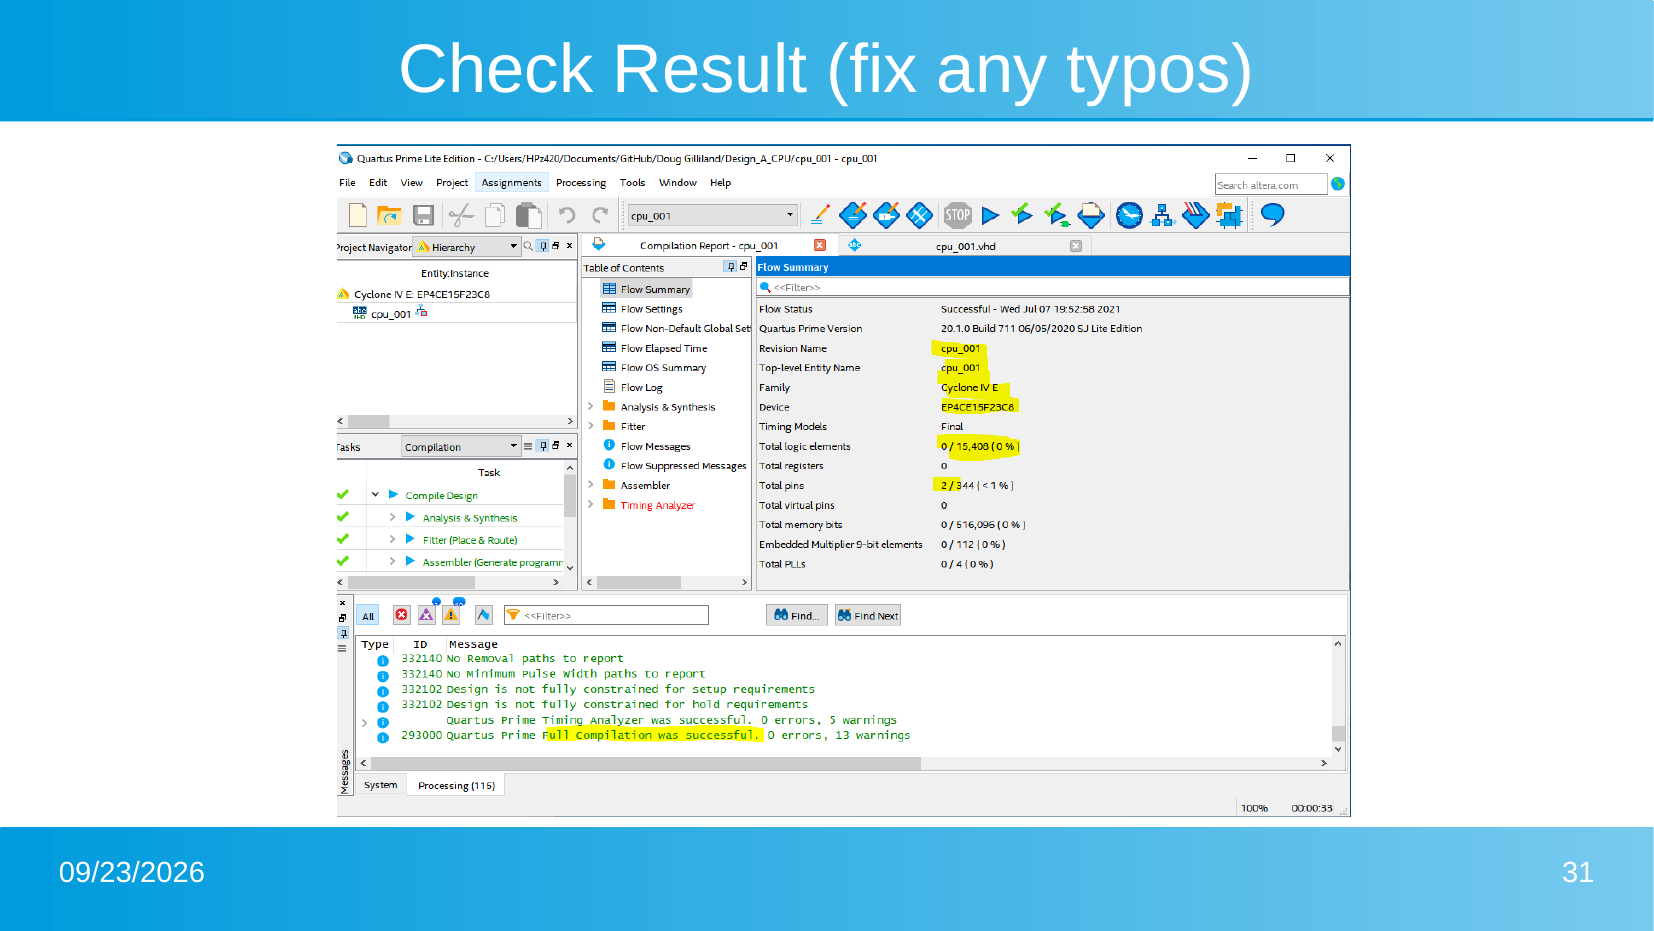

# Check Result (fix any typos)
31